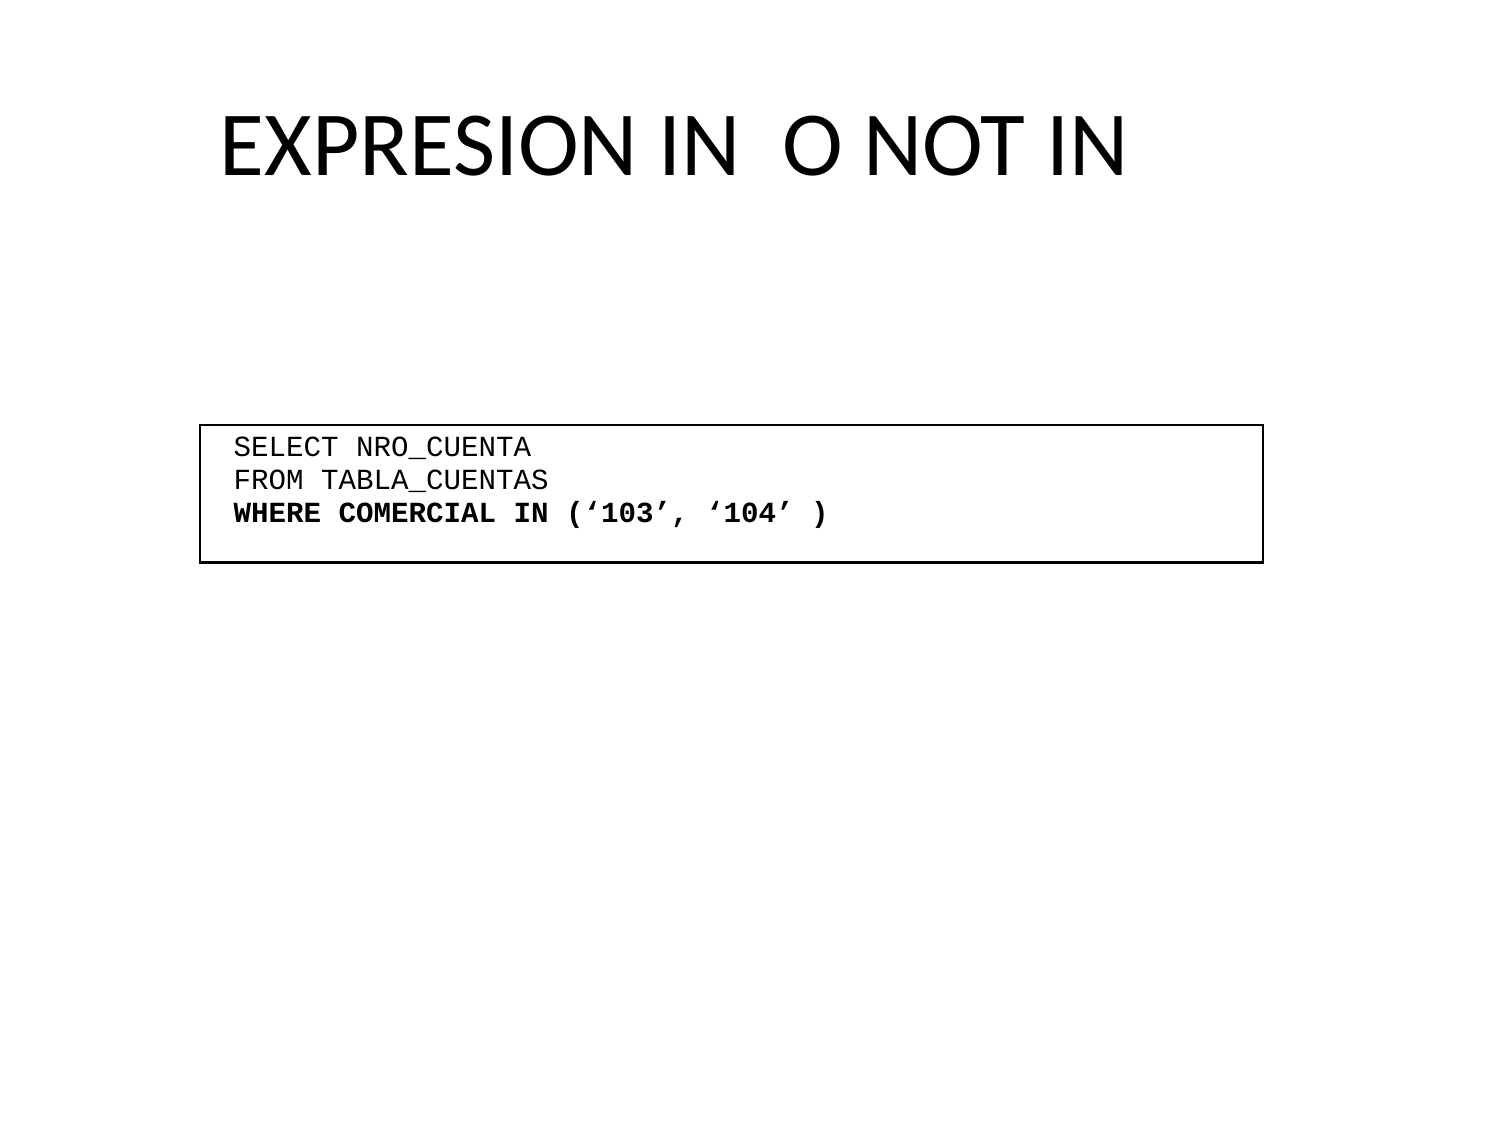

# EXPRESION IN O NOT IN
SELECT NRO_CUENTA
FROM TABLA_CUENTAS
WHERE COMERCIAL IN (‘103’, ‘104’ )